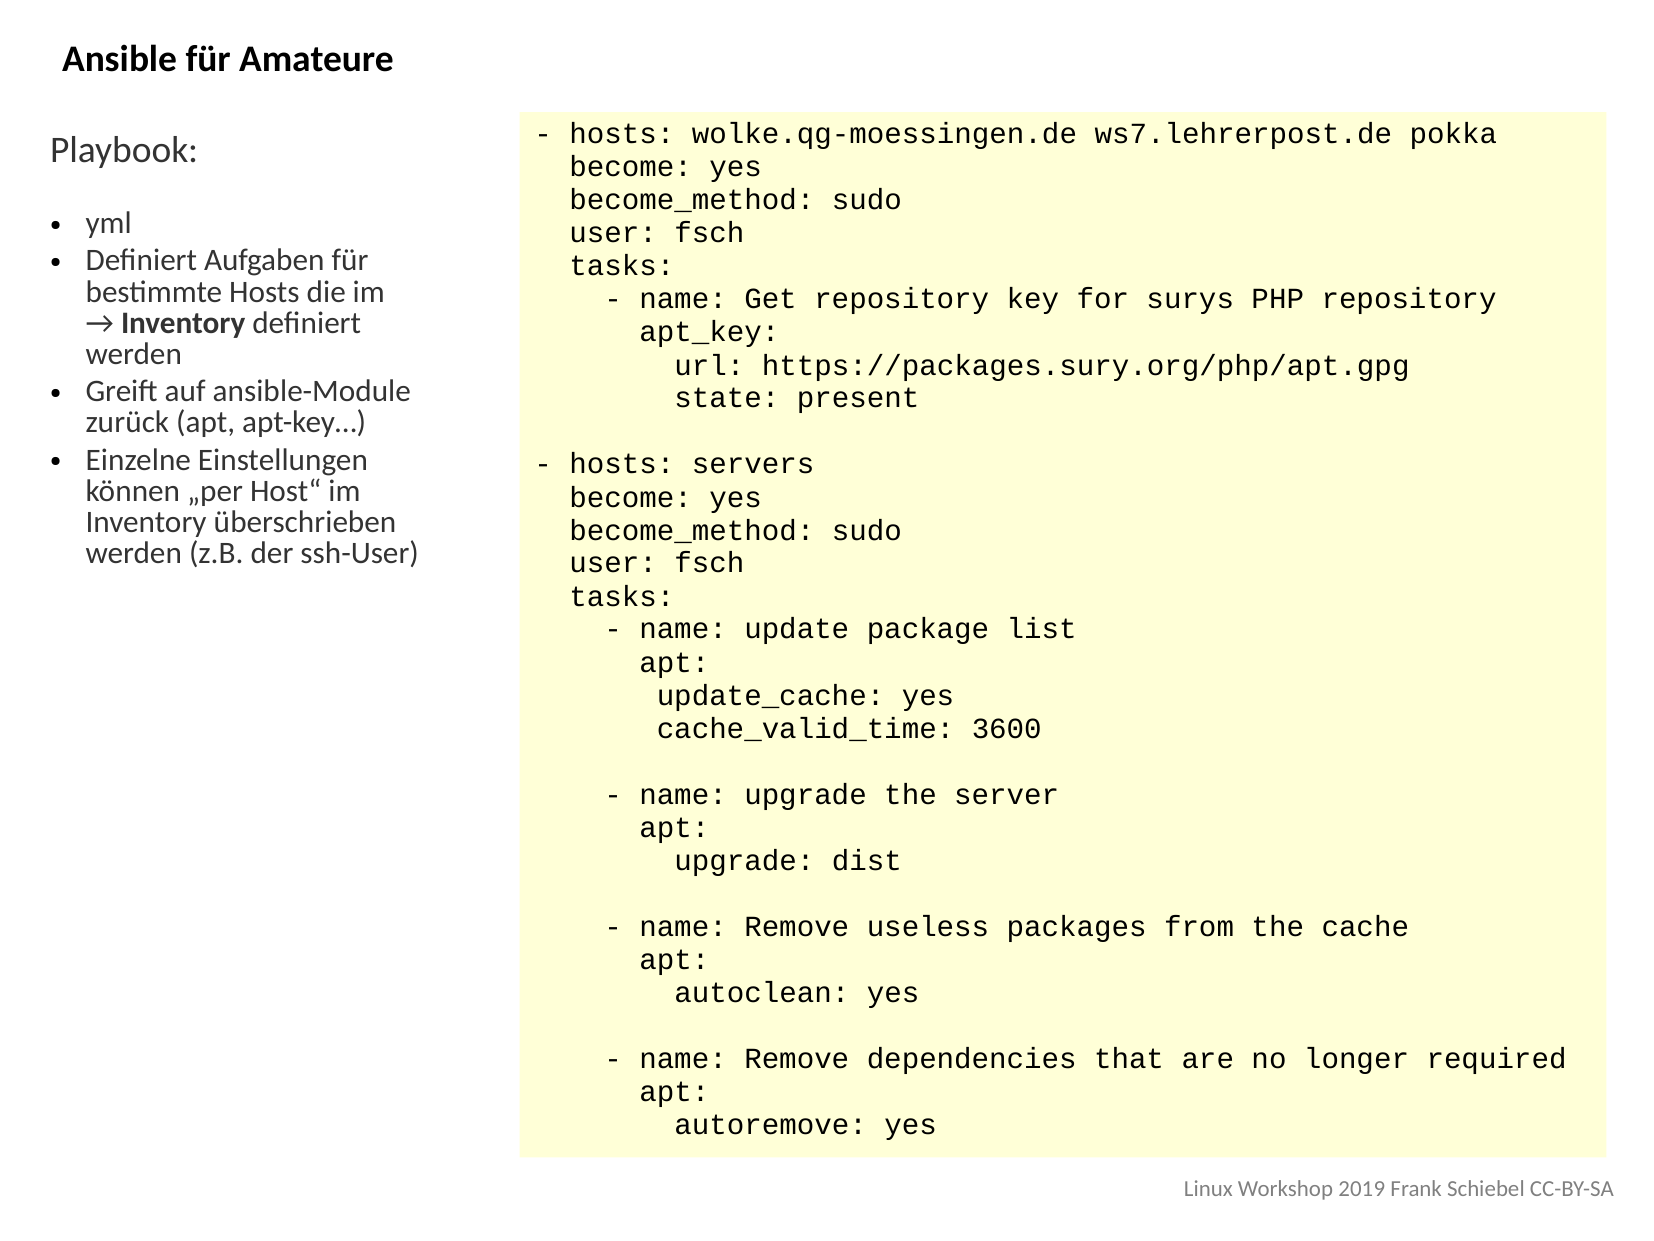

Ansible für Amateure
- hosts: wolke.qg-moessingen.de ws7.lehrerpost.de pokka
 become: yes
 become_method: sudo
 user: fsch
 tasks:
 - name: Get repository key for surys PHP repository
 apt_key:
 url: https://packages.sury.org/php/apt.gpg
 state: present
- hosts: servers
 become: yes
 become_method: sudo
 user: fsch
 tasks:
 - name: update package list
 apt:
 update_cache: yes
 cache_valid_time: 3600
 - name: upgrade the server
 apt:
 upgrade: dist
 - name: Remove useless packages from the cache
 apt:
 autoclean: yes
 - name: Remove dependencies that are no longer required
 apt:
 autoremove: yes
Playbook:
yml
Definiert Aufgaben für
bestimmte Hosts die im
→ Inventory definiert werden
Greift auf ansible-Module zurück (apt, apt-key…)
Einzelne Einstellungen können „per Host“ im Inventory überschrieben werden (z.B. der ssh-User)